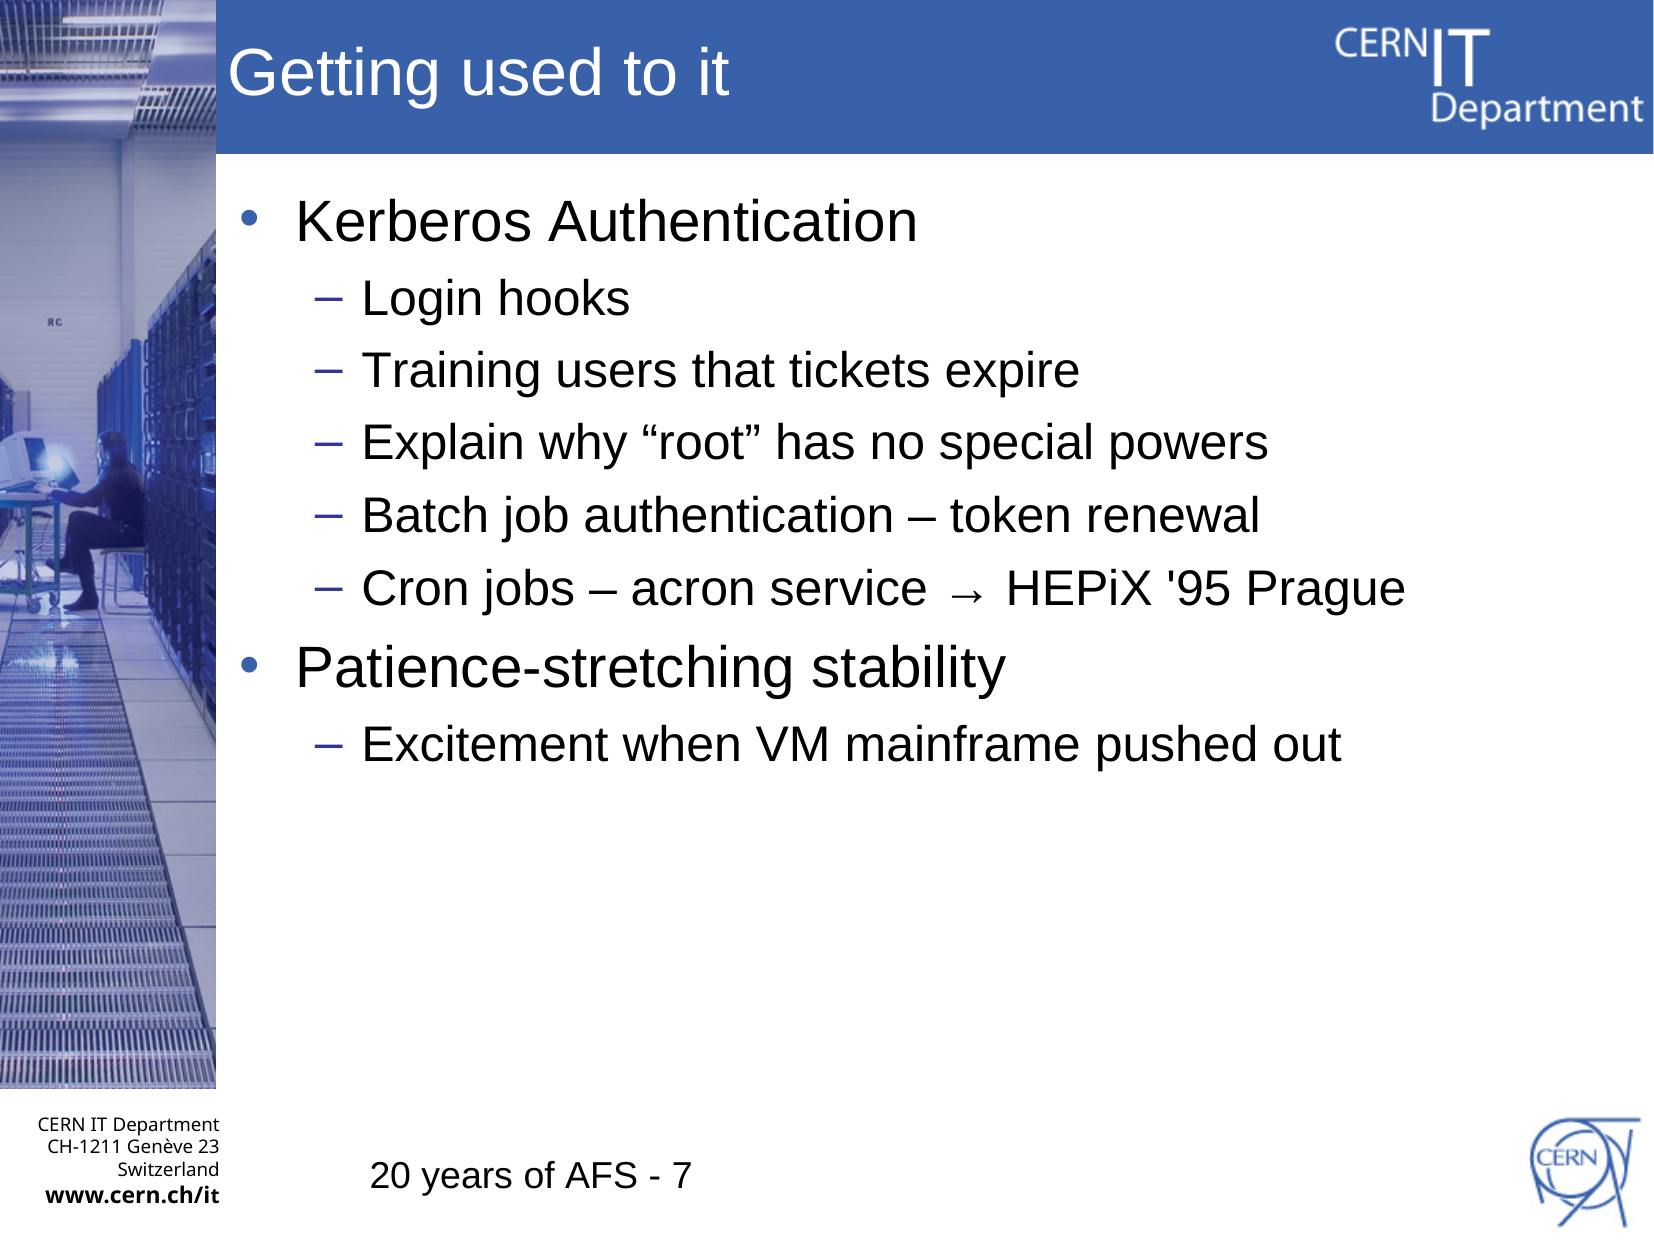

# Getting used to it
Kerberos Authentication
Login hooks
Training users that tickets expire
Explain why “root” has no special powers
Batch job authentication – token renewal
Cron jobs – acron service → HEPiX '95 Prague
Patience-stretching stability
Excitement when VM mainframe pushed out